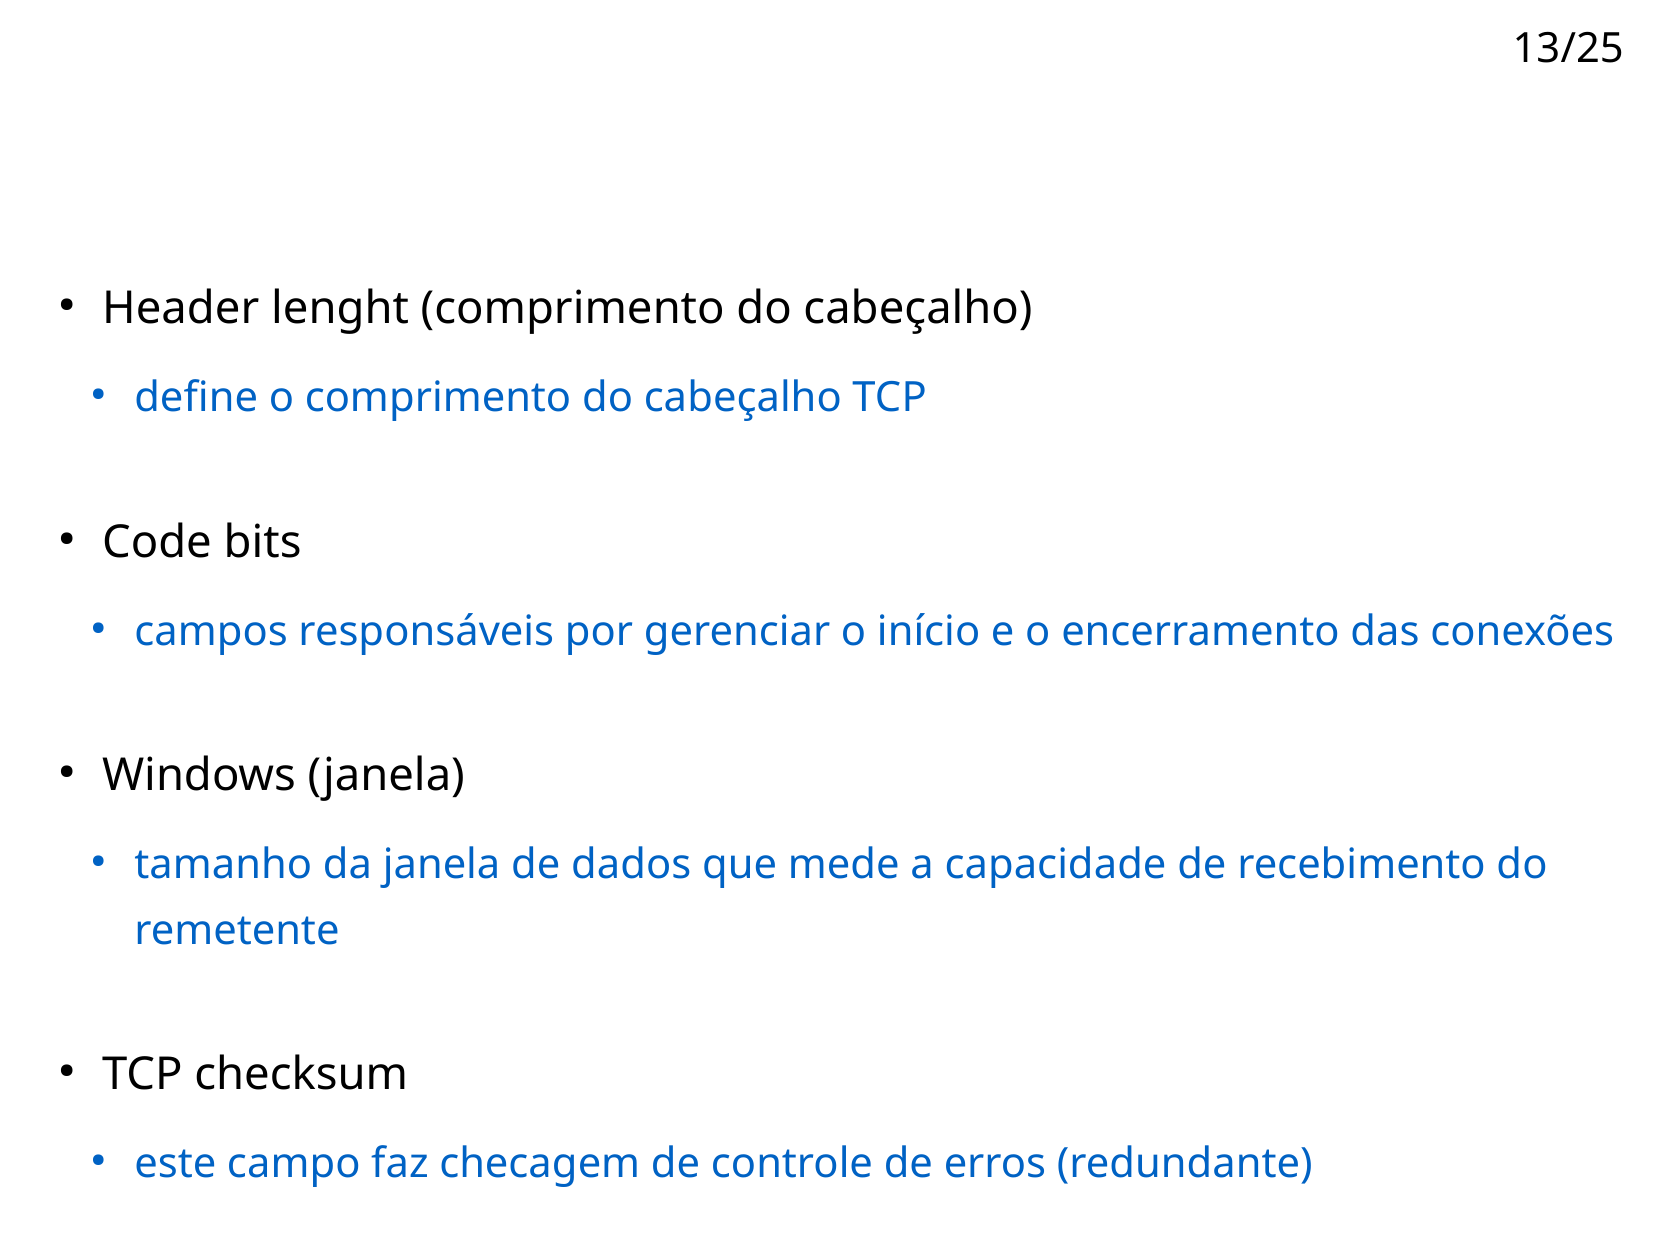

13
#
Header lenght (comprimento do cabeçalho)
define o comprimento do cabeçalho TCP
Code bits
campos responsáveis por gerenciar o início e o encerramento das conexões
Windows (janela)
tamanho da janela de dados que mede a capacidade de recebimento do remetente
TCP checksum
este campo faz checagem de controle de erros (redundante)